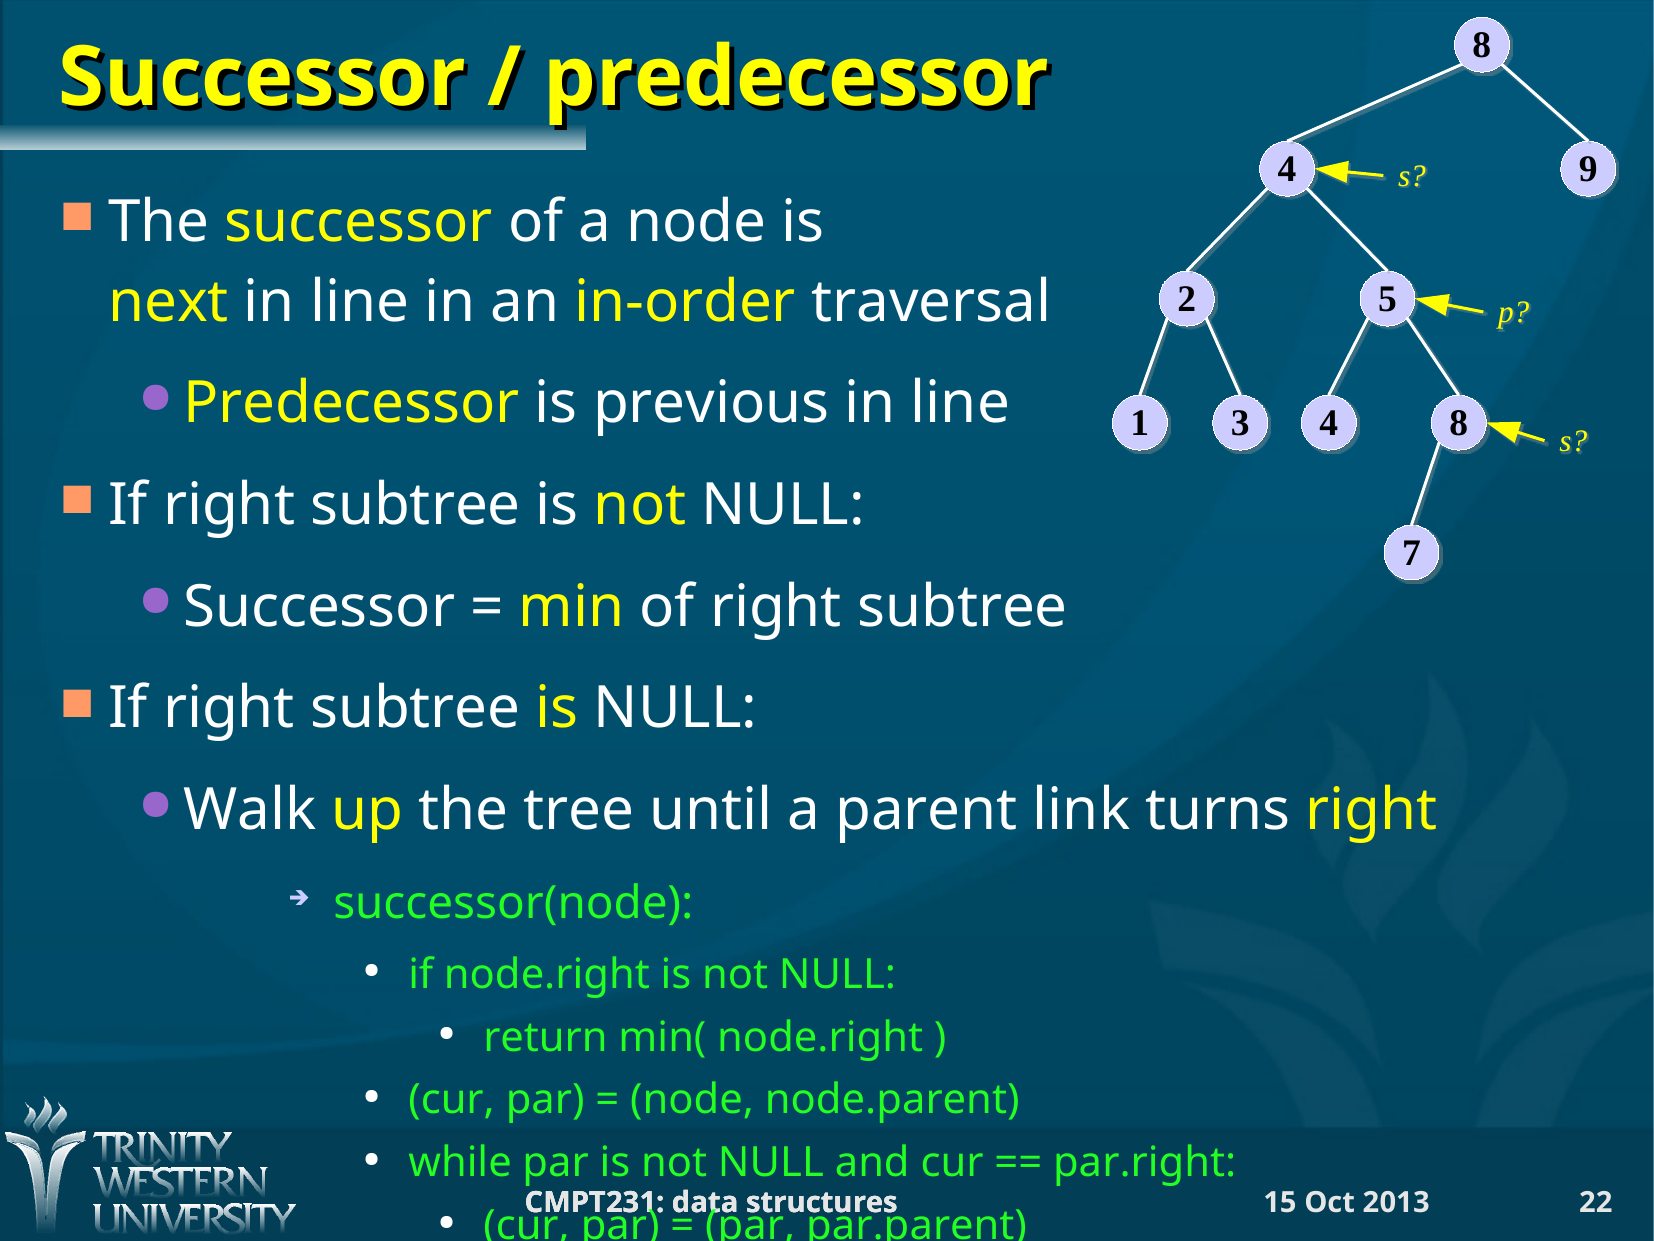

# Successor / predecessor
8
4
9
s?
The successor of a node is
next in line in an in-order traversal
Predecessor is previous in line
If right subtree is not NULL:
Successor = min of right subtree
If right subtree is NULL:
Walk up the tree until a parent link turns right
successor(node):
if node.right is not NULL:
return min( node.right )
(cur, par) = (node, node.parent)
while par is not NULL and cur == par.right:
(cur, par) = (par, par.parent)
return par
2
5
p?
1
3
4
8
s?
7
CMPT231: data structures
15 Oct 2013
22